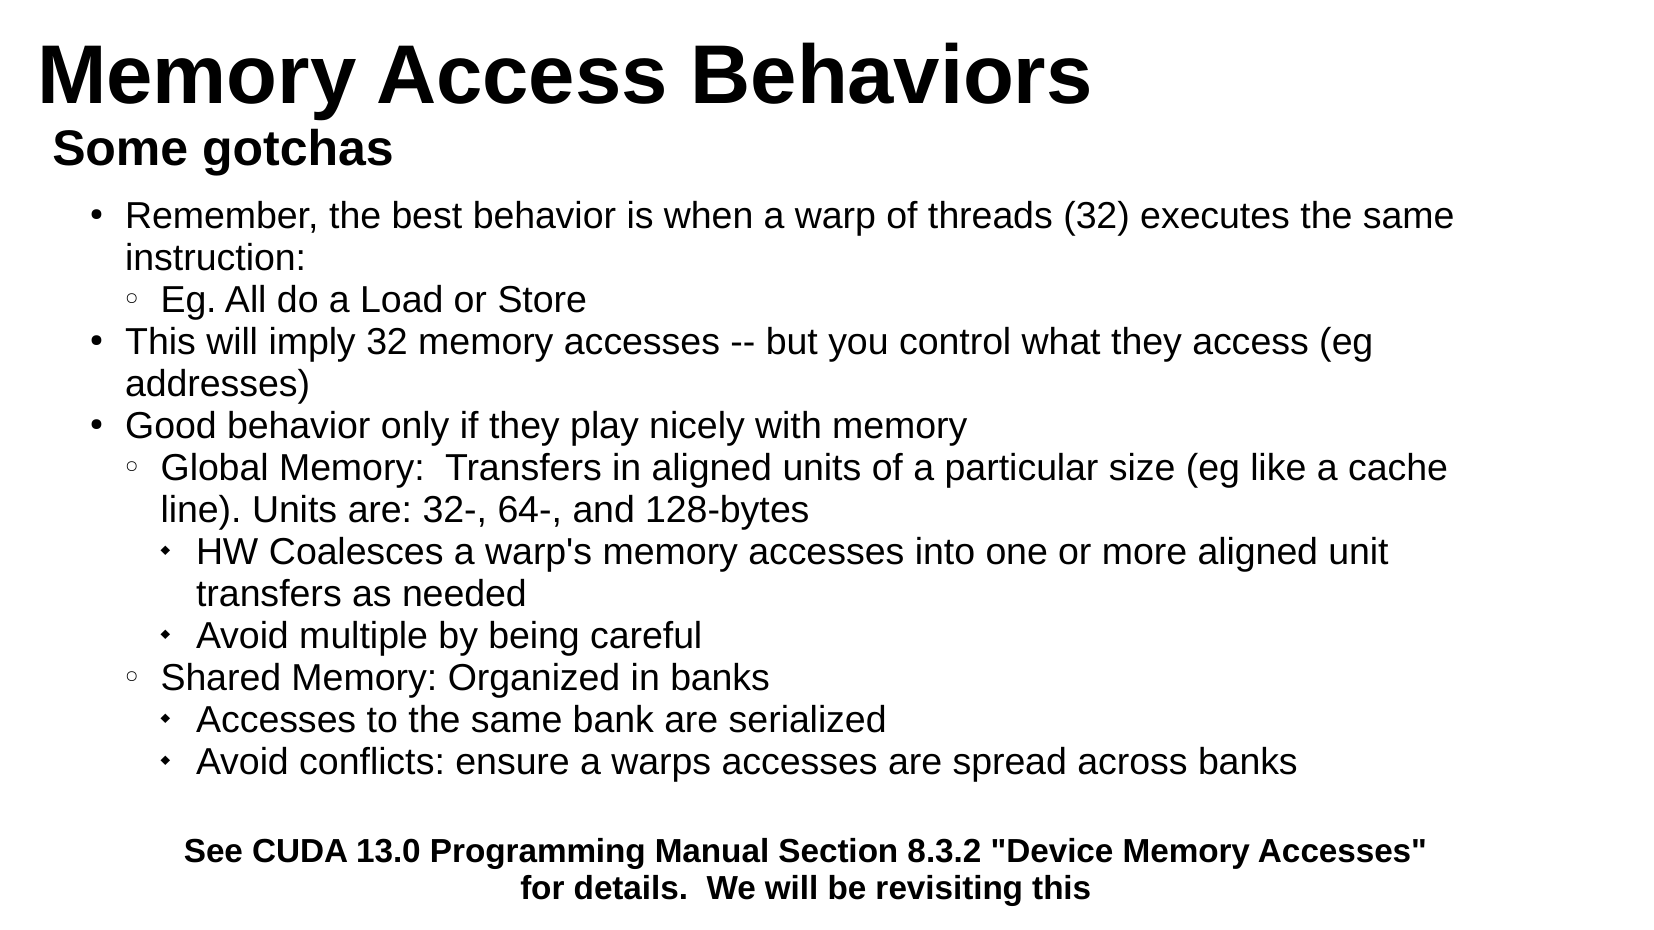

# Memory Access Behaviors
Some gotchas
Remember, the best behavior is when a warp of threads (32) executes the same instruction:
Eg. All do a Load or Store
This will imply 32 memory accesses -- but you control what they access (eg addresses)
Good behavior only if they play nicely with memory
Global Memory: Transfers in aligned units of a particular size (eg like a cache line). Units are: 32-, 64-, and 128-bytes
HW Coalesces a warp's memory accesses into one or more aligned unit transfers as needed
Avoid multiple by being careful
Shared Memory: Organized in banks
Accesses to the same bank are serialized
Avoid conflicts: ensure a warps accesses are spread across banks
See CUDA 13.0 Programming Manual Section 8.3.2 "Device Memory Accesses" for details. We will be revisiting this